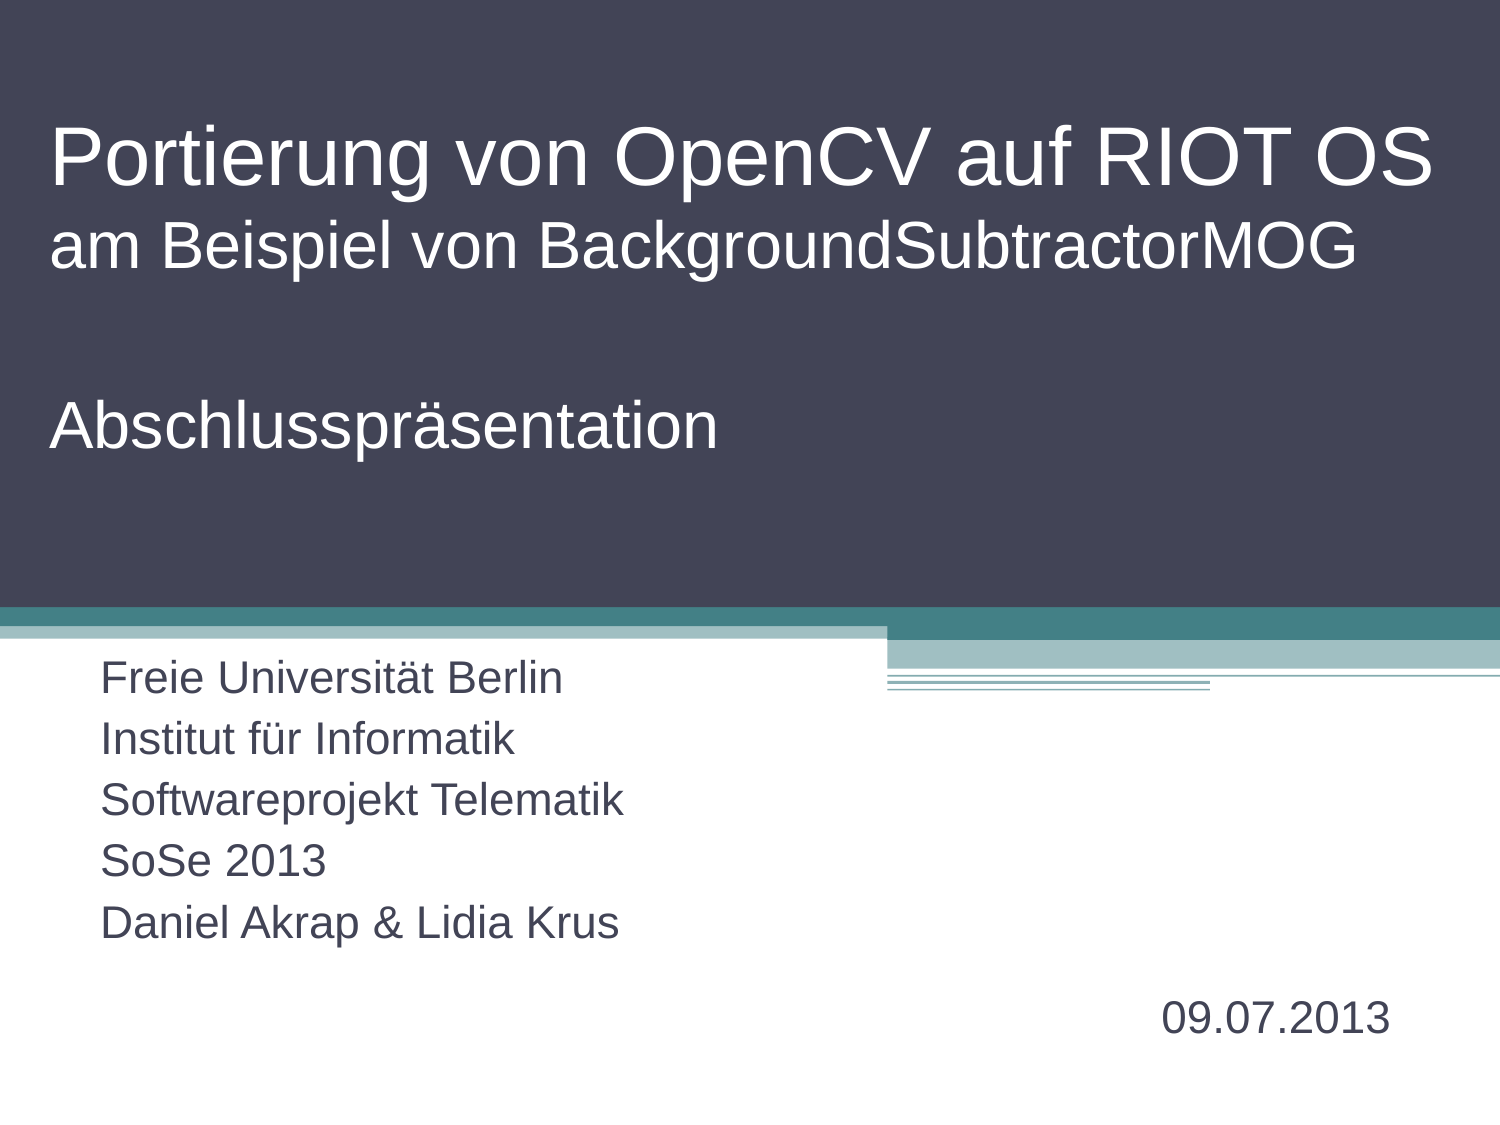

# Portierung von OpenCV auf RIOT OS am Beispiel von BackgroundSubtractorMOG Abschlusspräsentation
Freie Universität Berlin
Institut für Informatik
Softwareprojekt Telematik
SoSe 2013
Daniel Akrap & Lidia Krus
09.07.2013